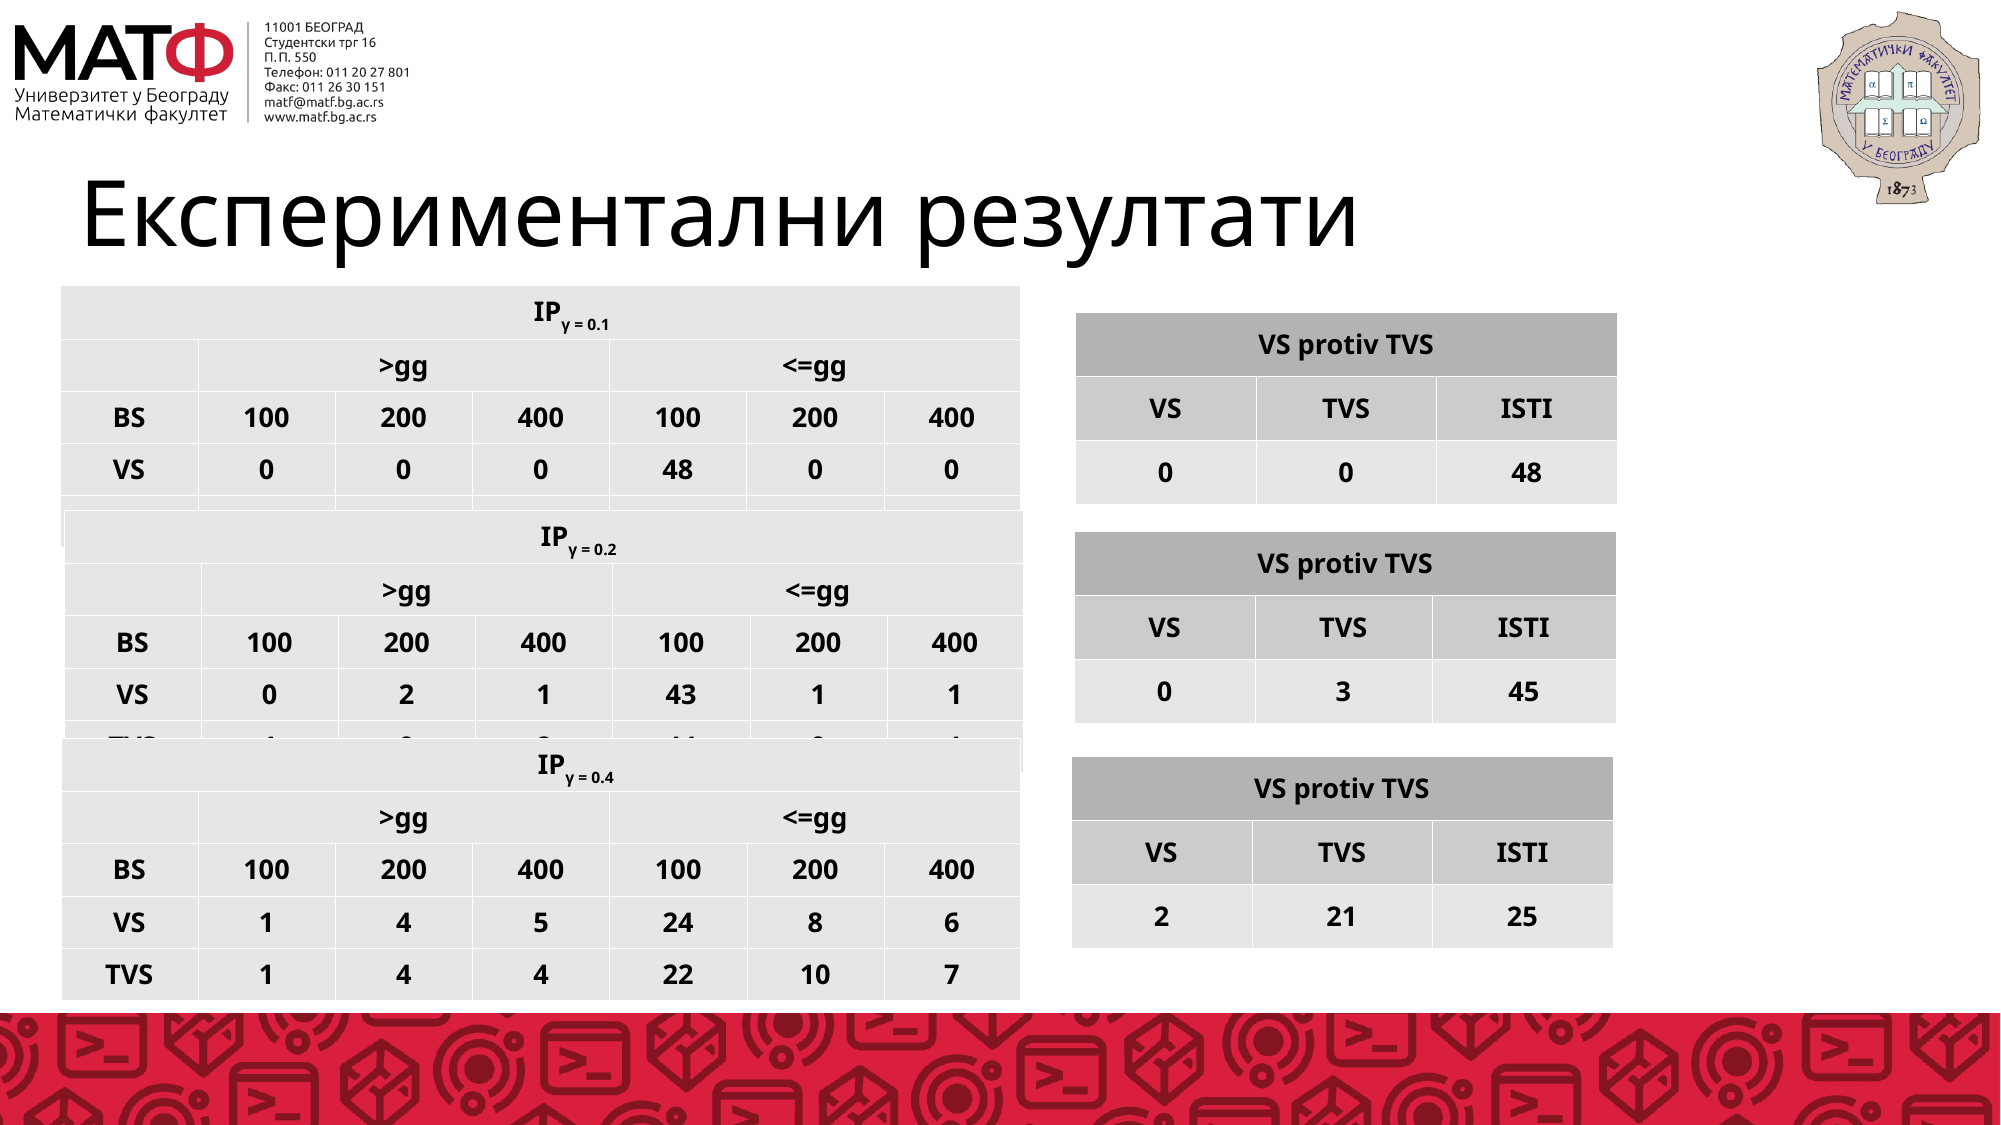

# Експериментални резултати
| IPγ = 0.1 | | | | | | |
| --- | --- | --- | --- | --- | --- | --- |
| | >gg | | | <=gg | | |
| BS | 100 | 200 | 400 | 100 | 200 | 400 |
| VS | 0 | 0 | 0 | 48 | 0 | 0 |
| TVS | 0 | 0 | 0 | 48 | 0 | 0 |
| VS protiv TVS | | |
| --- | --- | --- |
| VS | TVS | ISTI |
| 0 | 0 | 48 |
| IPγ = 0.2 | | | | | | |
| --- | --- | --- | --- | --- | --- | --- |
| | >gg | | | <=gg | | |
| BS | 100 | 200 | 400 | 100 | 200 | 400 |
| VS | 0 | 2 | 1 | 43 | 1 | 1 |
| TVS | 1 | 0 | 2 | 44 | 0 | 1 |
| VS protiv TVS | | |
| --- | --- | --- |
| VS | TVS | ISTI |
| 0 | 3 | 45 |
| IPγ = 0.4 | | | | | | |
| --- | --- | --- | --- | --- | --- | --- |
| | >gg | | | <=gg | | |
| BS | 100 | 200 | 400 | 100 | 200 | 400 |
| VS | 1 | 4 | 5 | 24 | 8 | 6 |
| TVS | 1 | 4 | 4 | 22 | 10 | 7 |
| VS protiv TVS | | |
| --- | --- | --- |
| VS | TVS | ISTI |
| 2 | 21 | 25 |